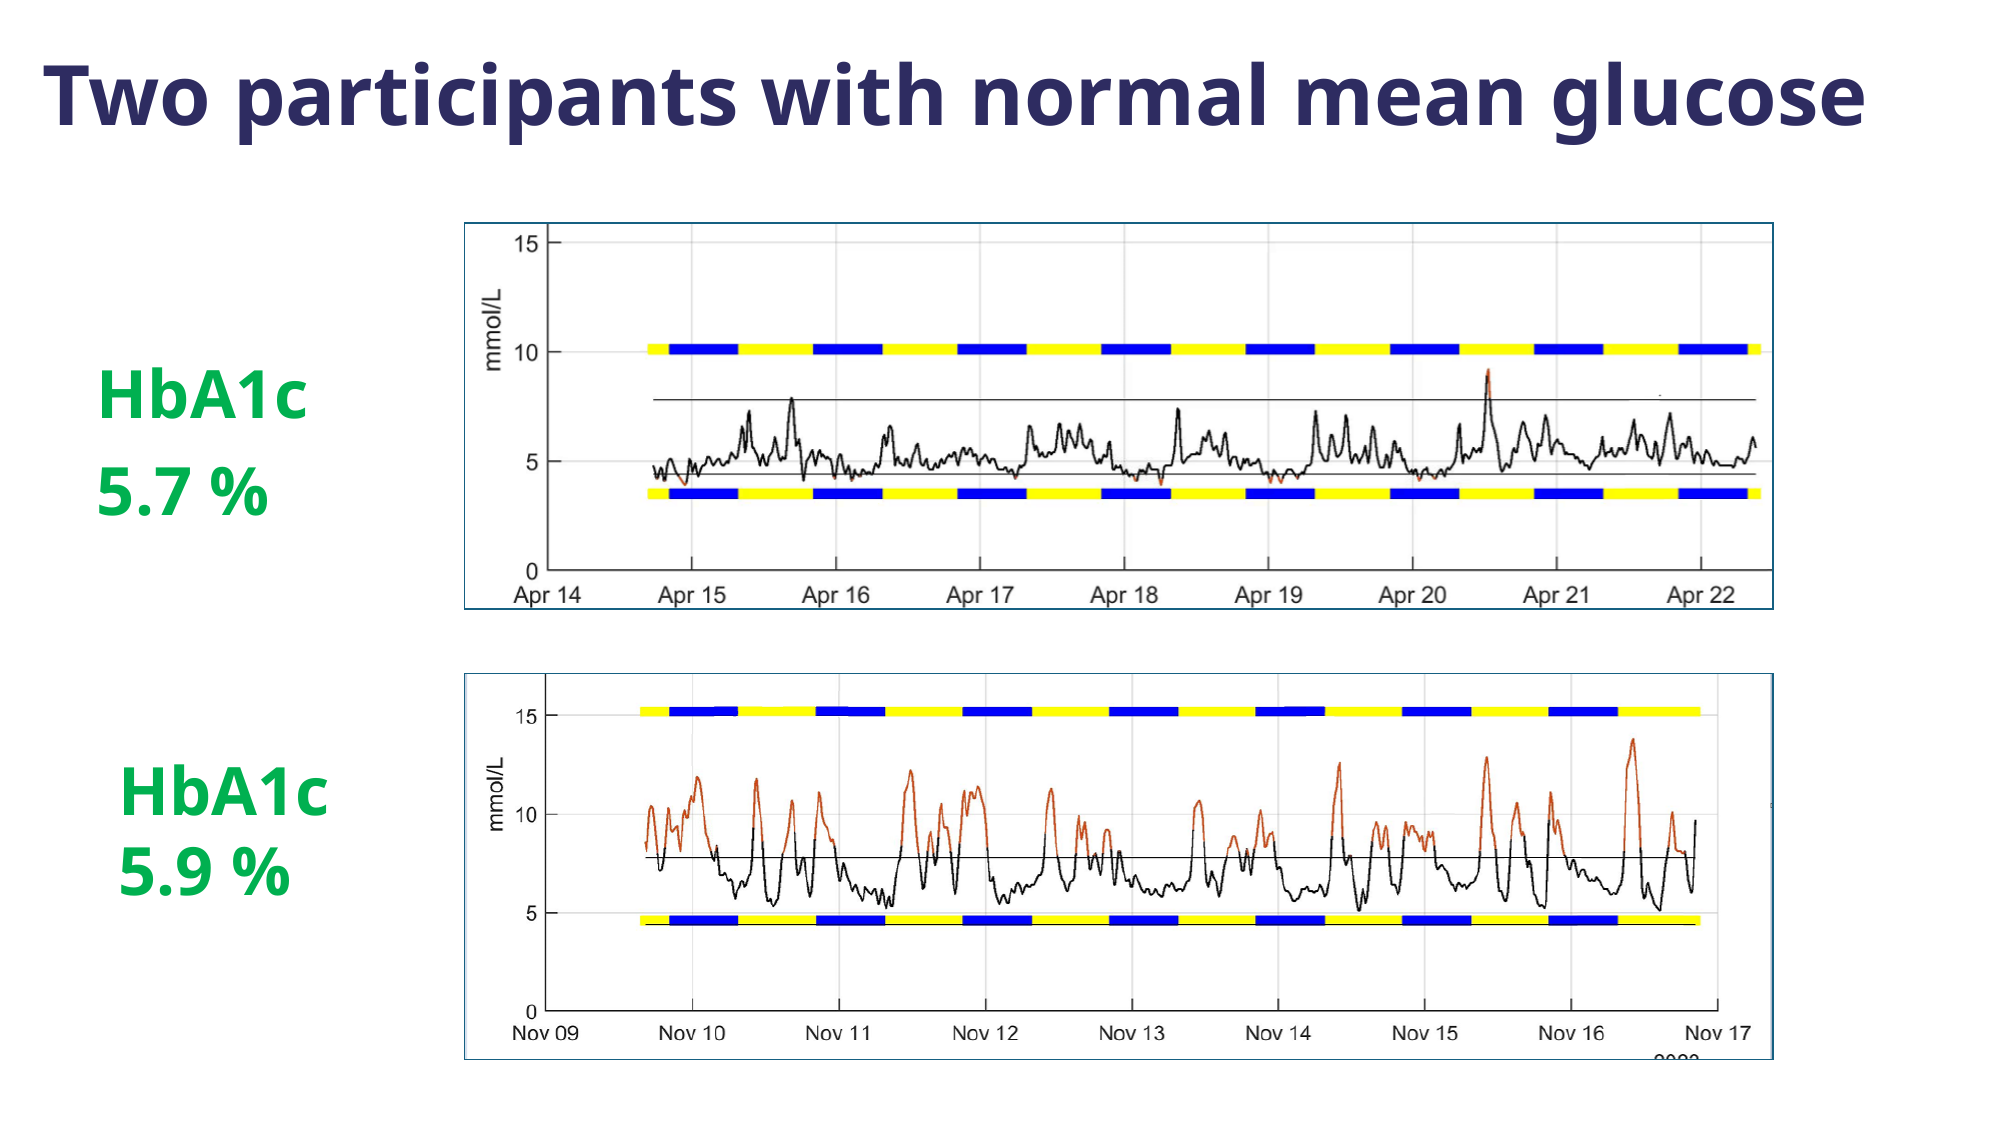

# Two participants with normal mean glucose
HbA1c
5.7 %
HbA1c
5.9 %